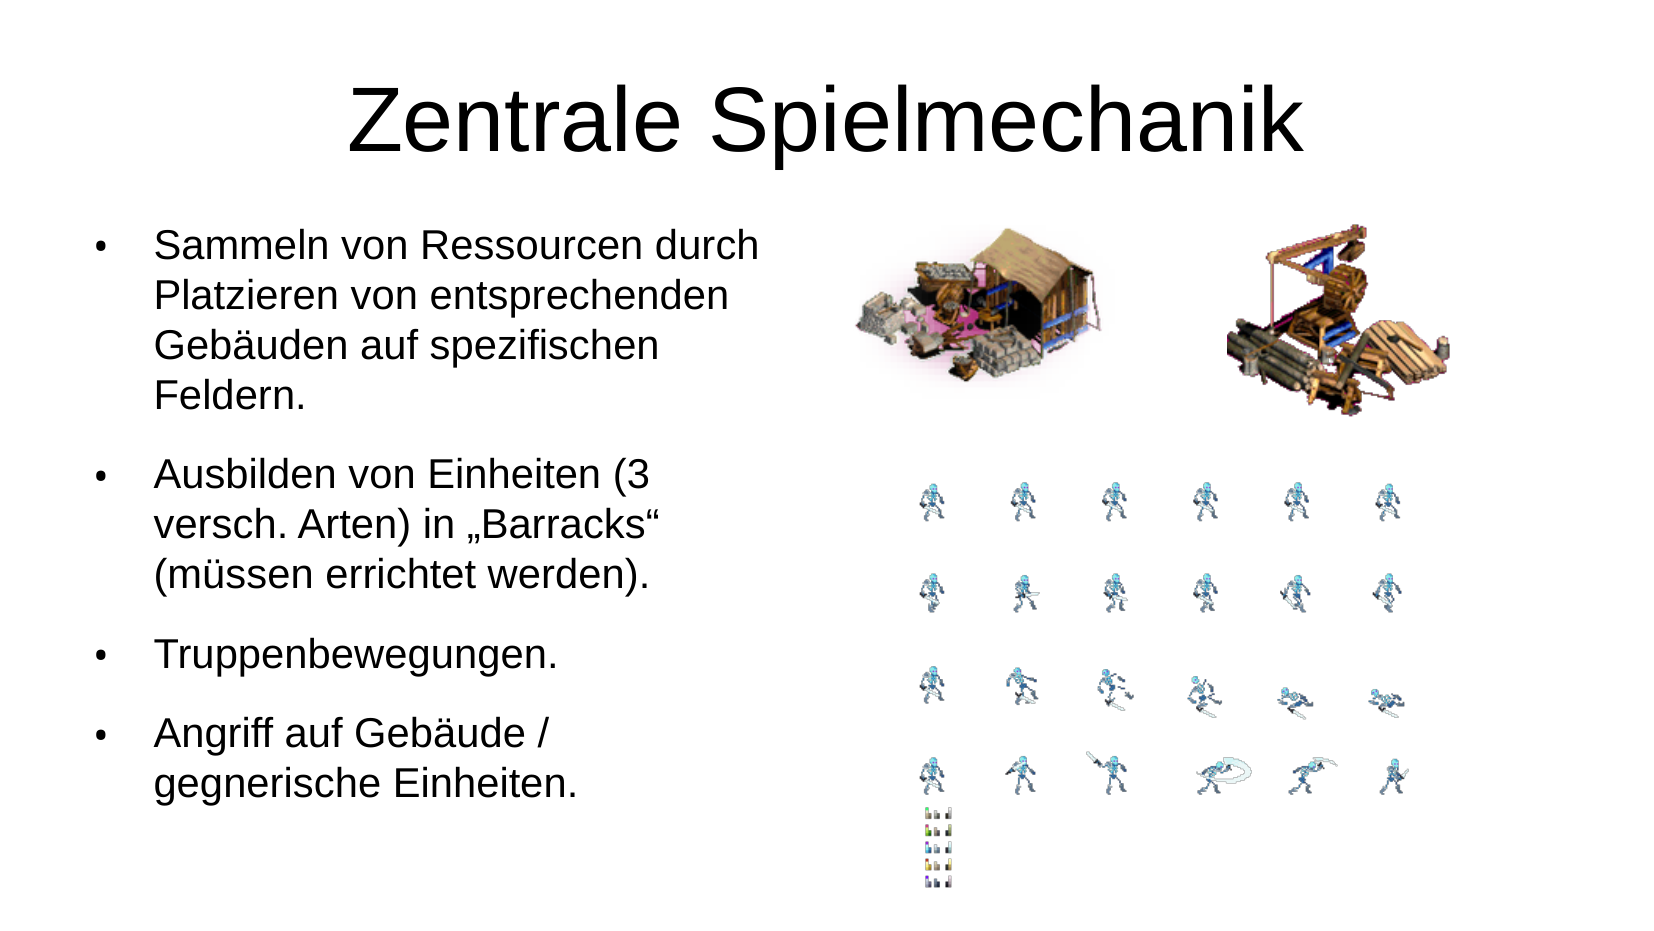

Zentrale Spielmechanik
Sammeln von Ressourcen durch Platzieren von entsprechenden Gebäuden auf spezifischen Feldern.
Ausbilden von Einheiten (3 versch. Arten) in „Barracks“ (müssen errichtet werden).
Truppenbewegungen.
Angriff auf Gebäude / gegnerische Einheiten.